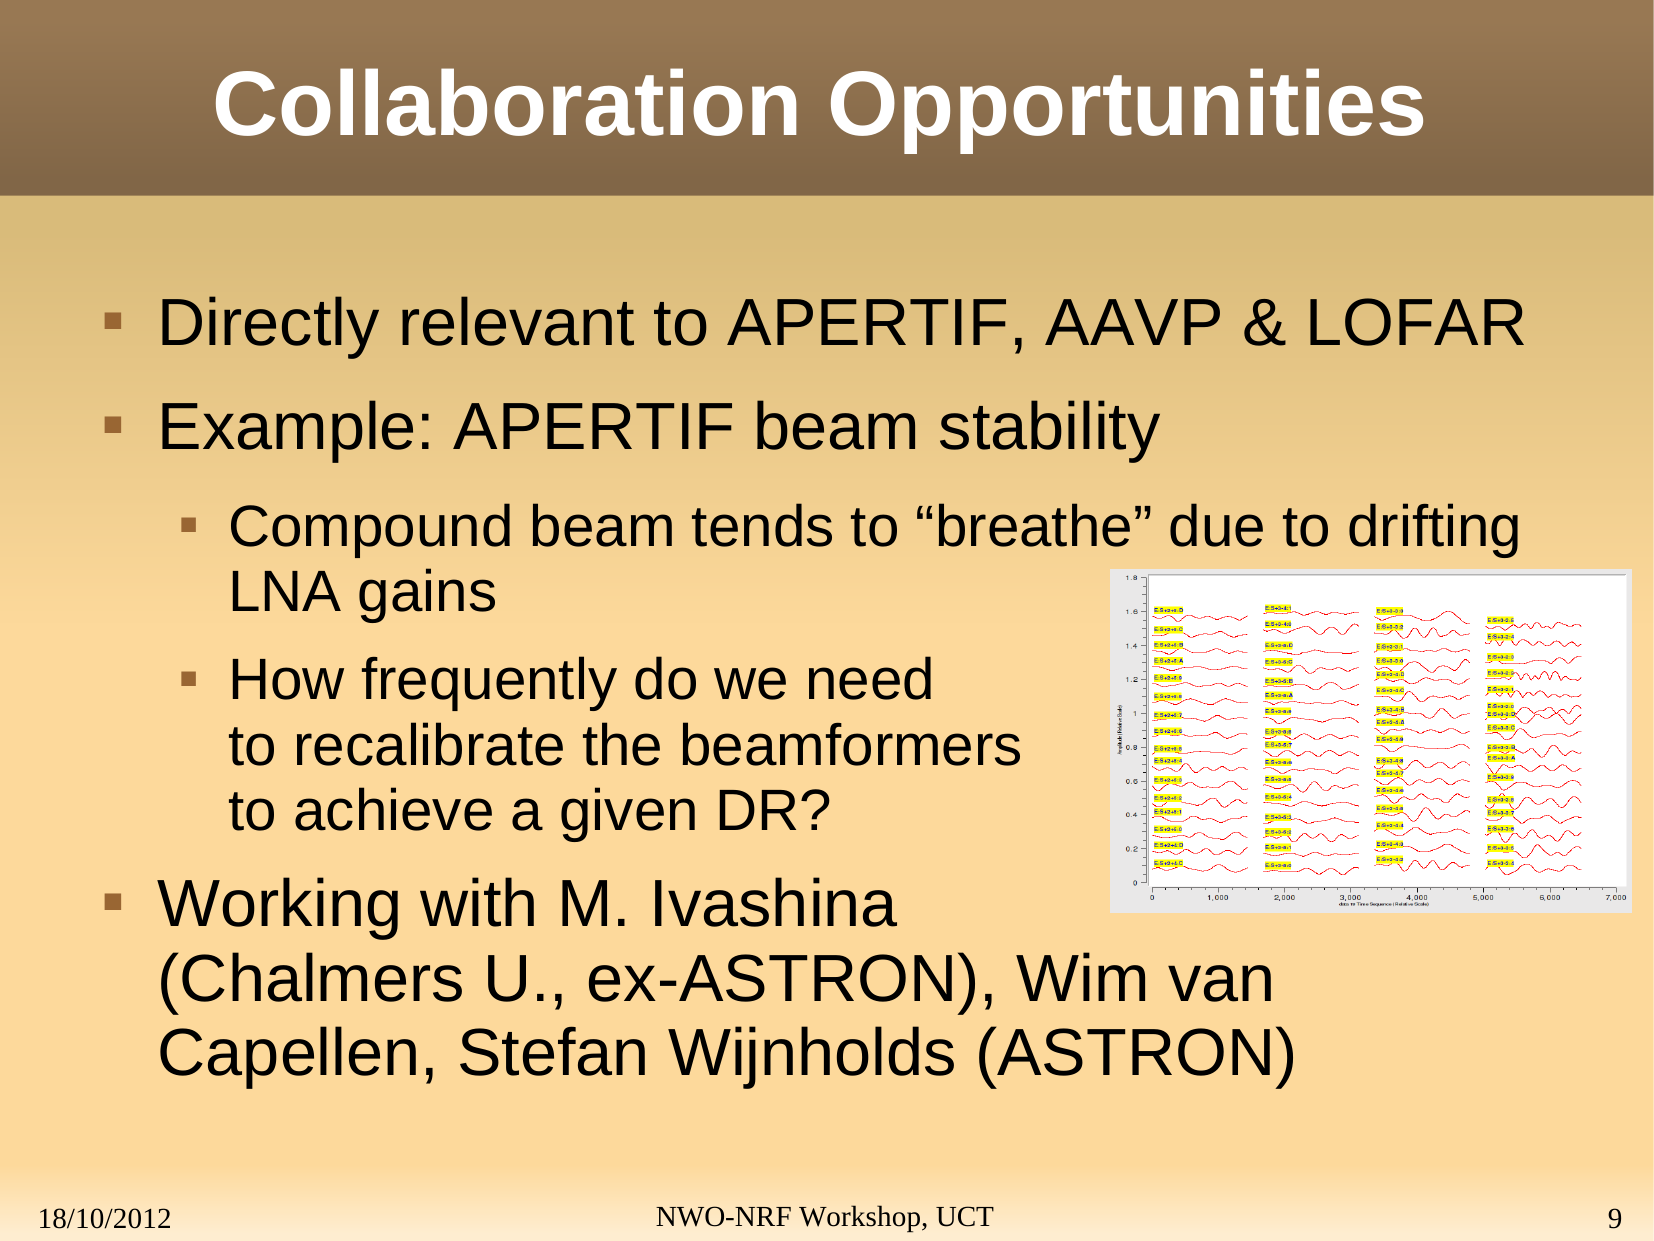

# Collaboration Opportunities
Directly relevant to APERTIF, AAVP & LOFAR
Example: APERTIF beam stability
Compound beam tends to “breathe” due to drifting LNA gains
How frequently do we need
to recalibrate the beamformers
to achieve a given DR?
Working with M. Ivashina
(Chalmers U., ex-ASTRON), Wim van Capellen, Stefan Wijnholds (ASTRON)
NWO-NRF Workshop, UCT
18/10/2012
9